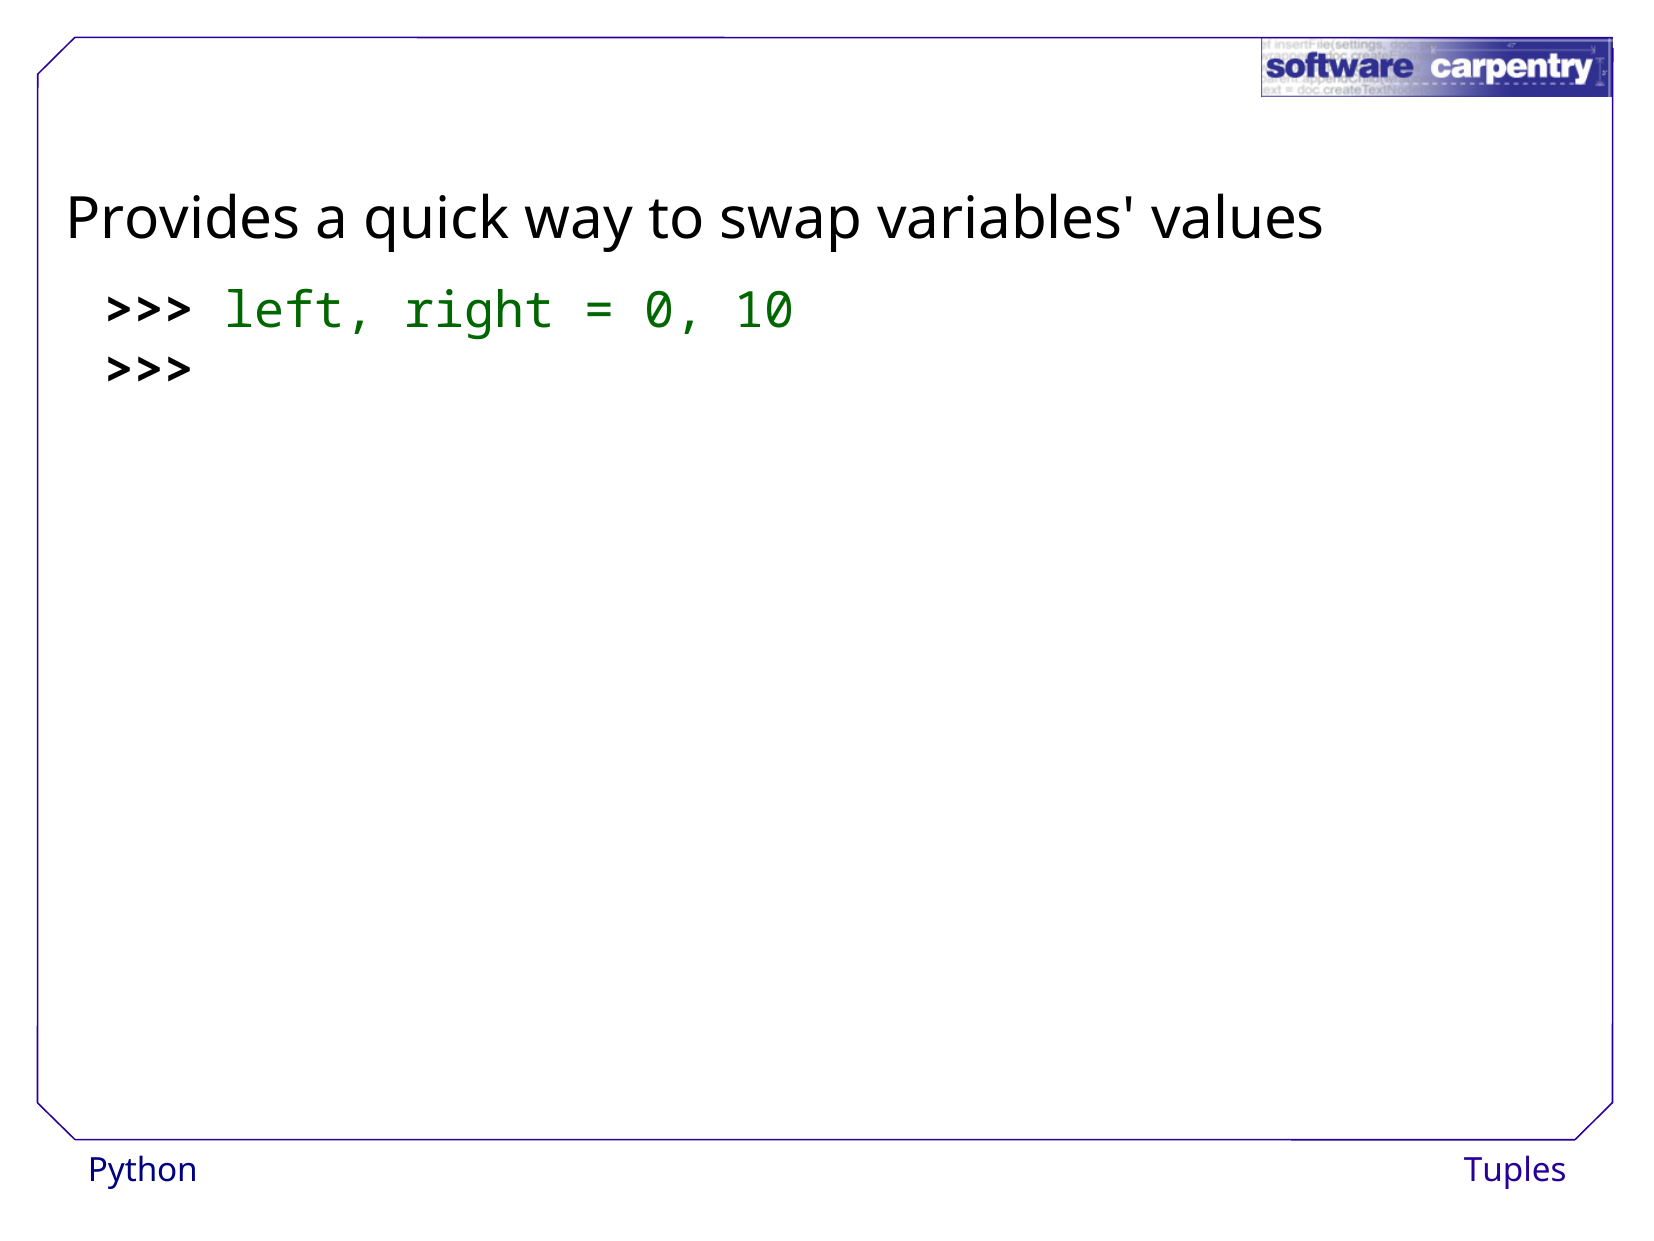

Provides a quick way to swap variables' values
>>> left, right = 0, 10
>>>